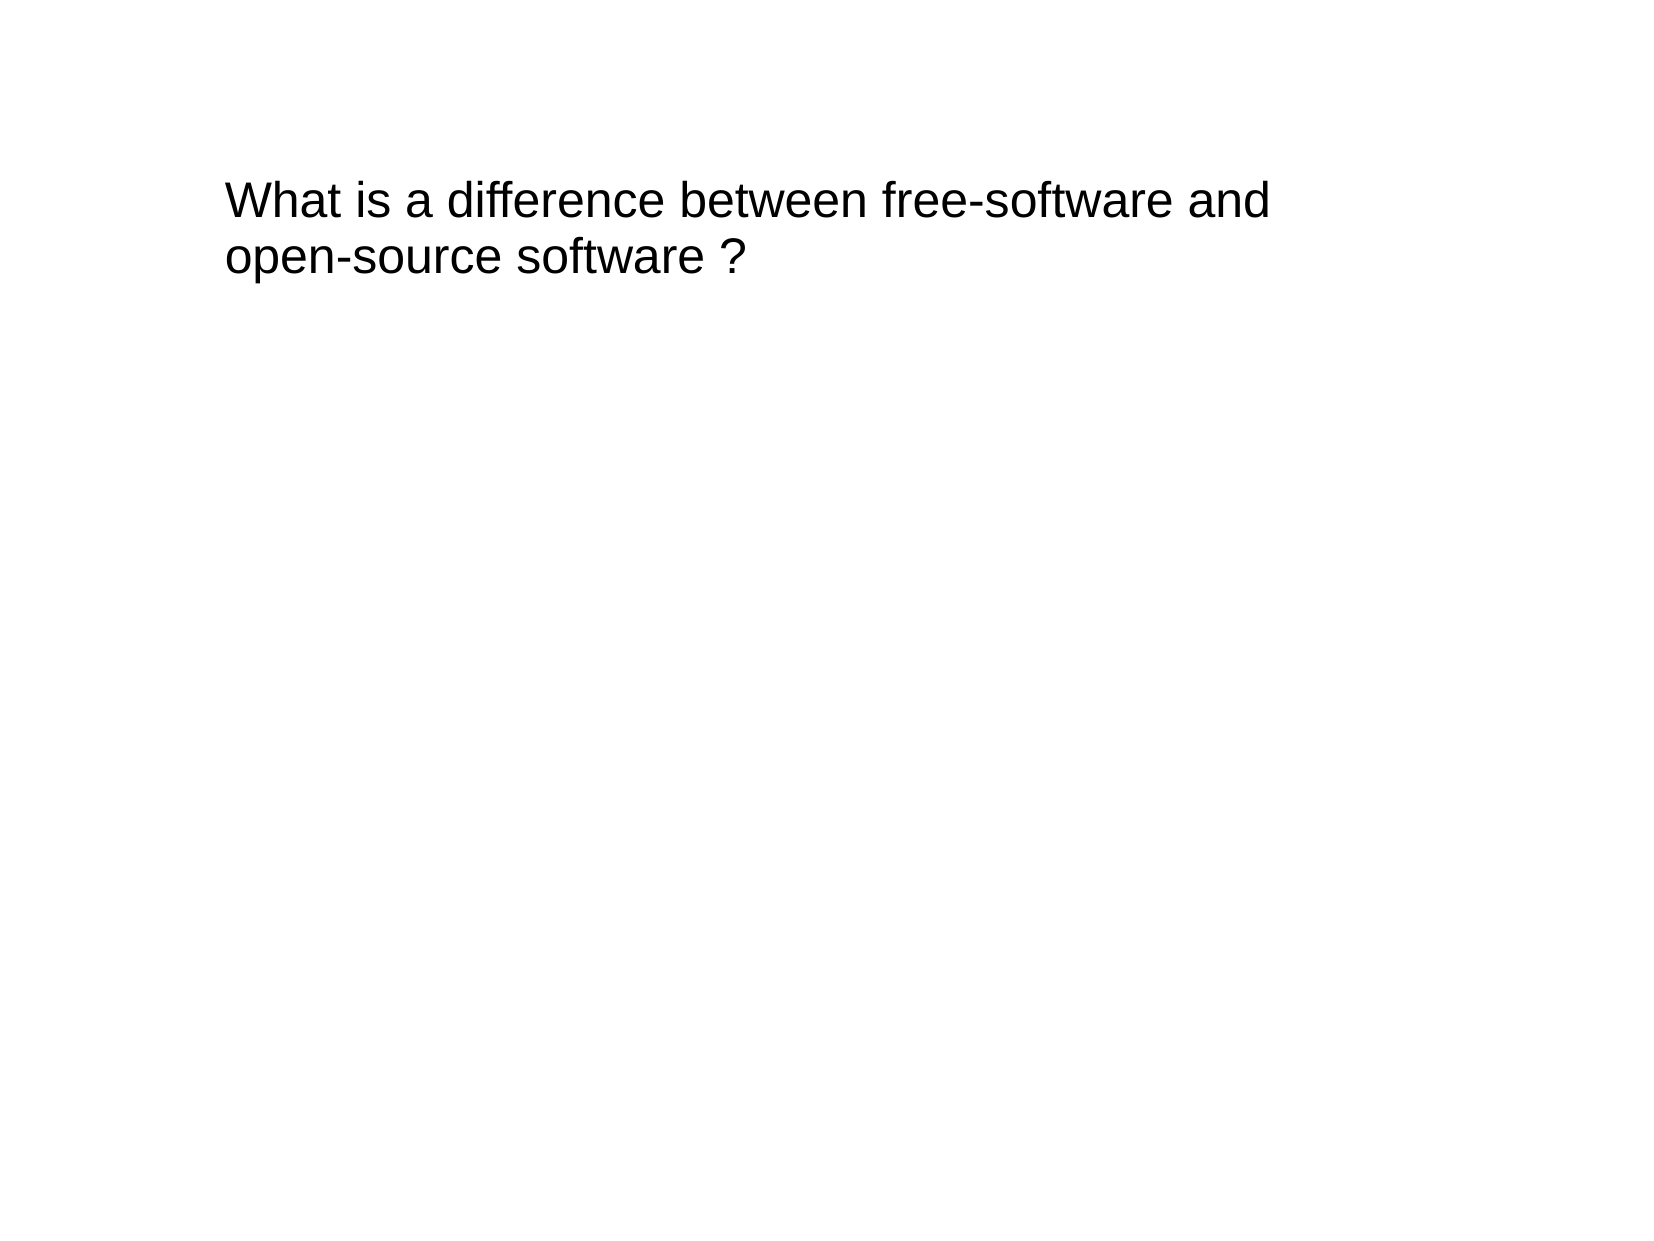

What is a difference between free-software and open-source software ?